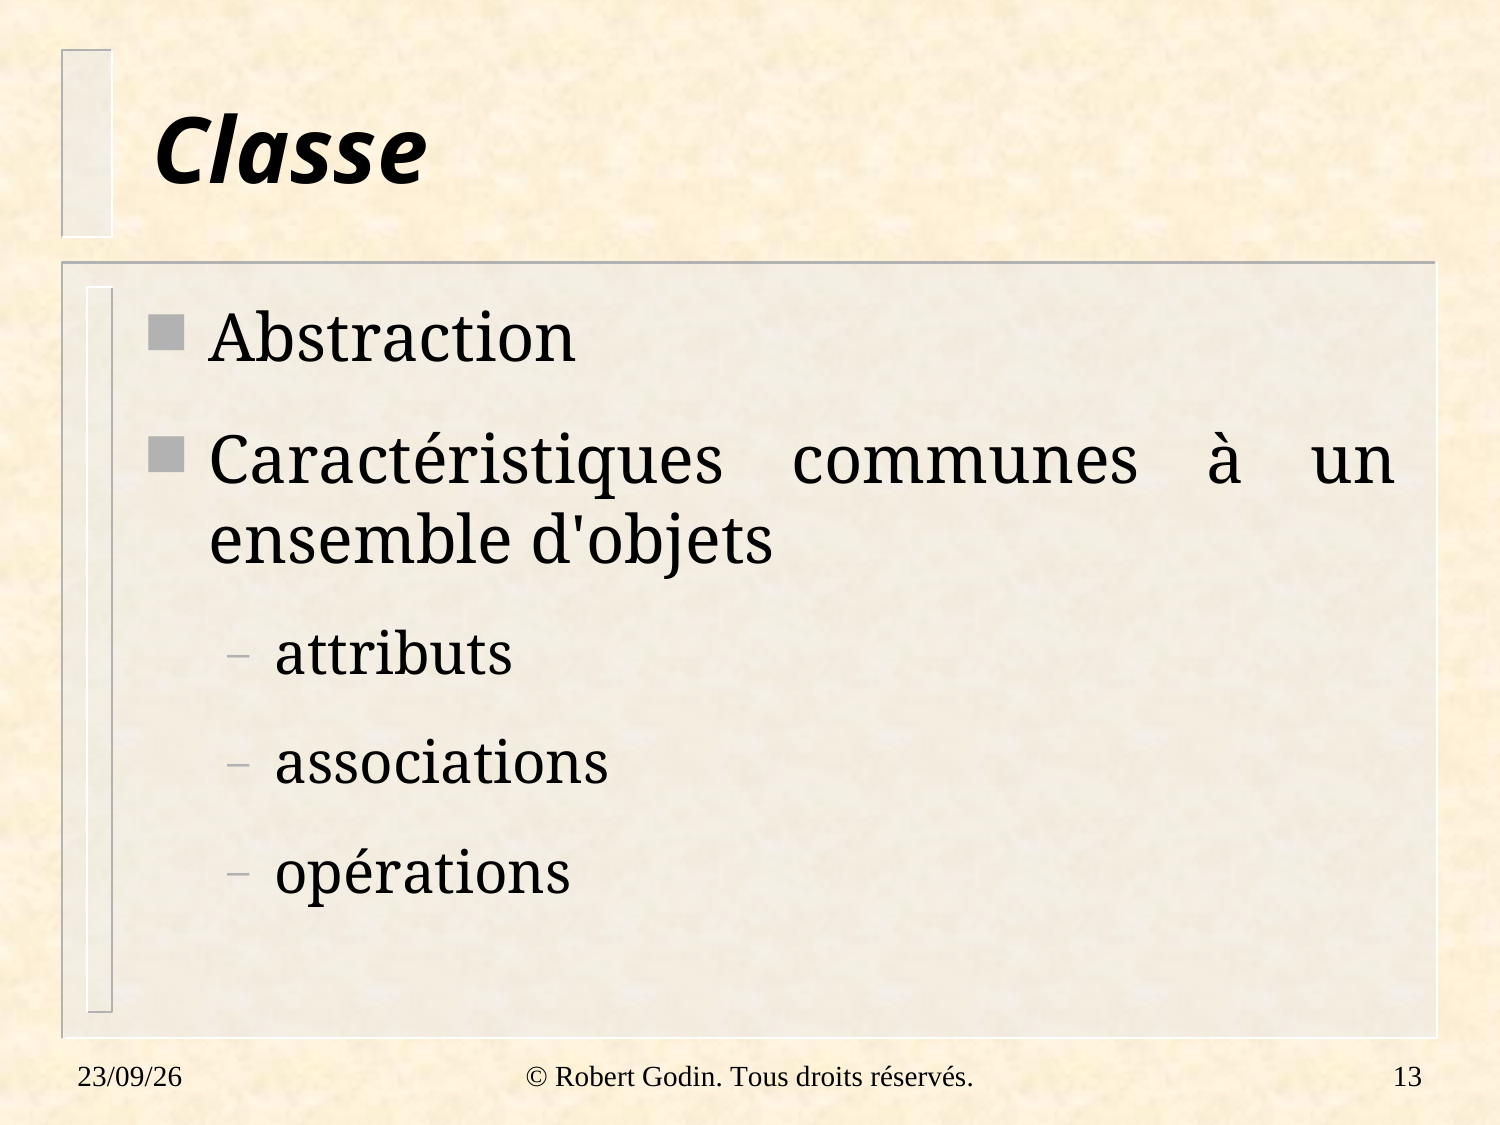

# Classe
Abstraction
Caractéristiques communes à un ensemble d'objets
attributs
associations
opérations
© Robert Godin. Tous droits réservés.